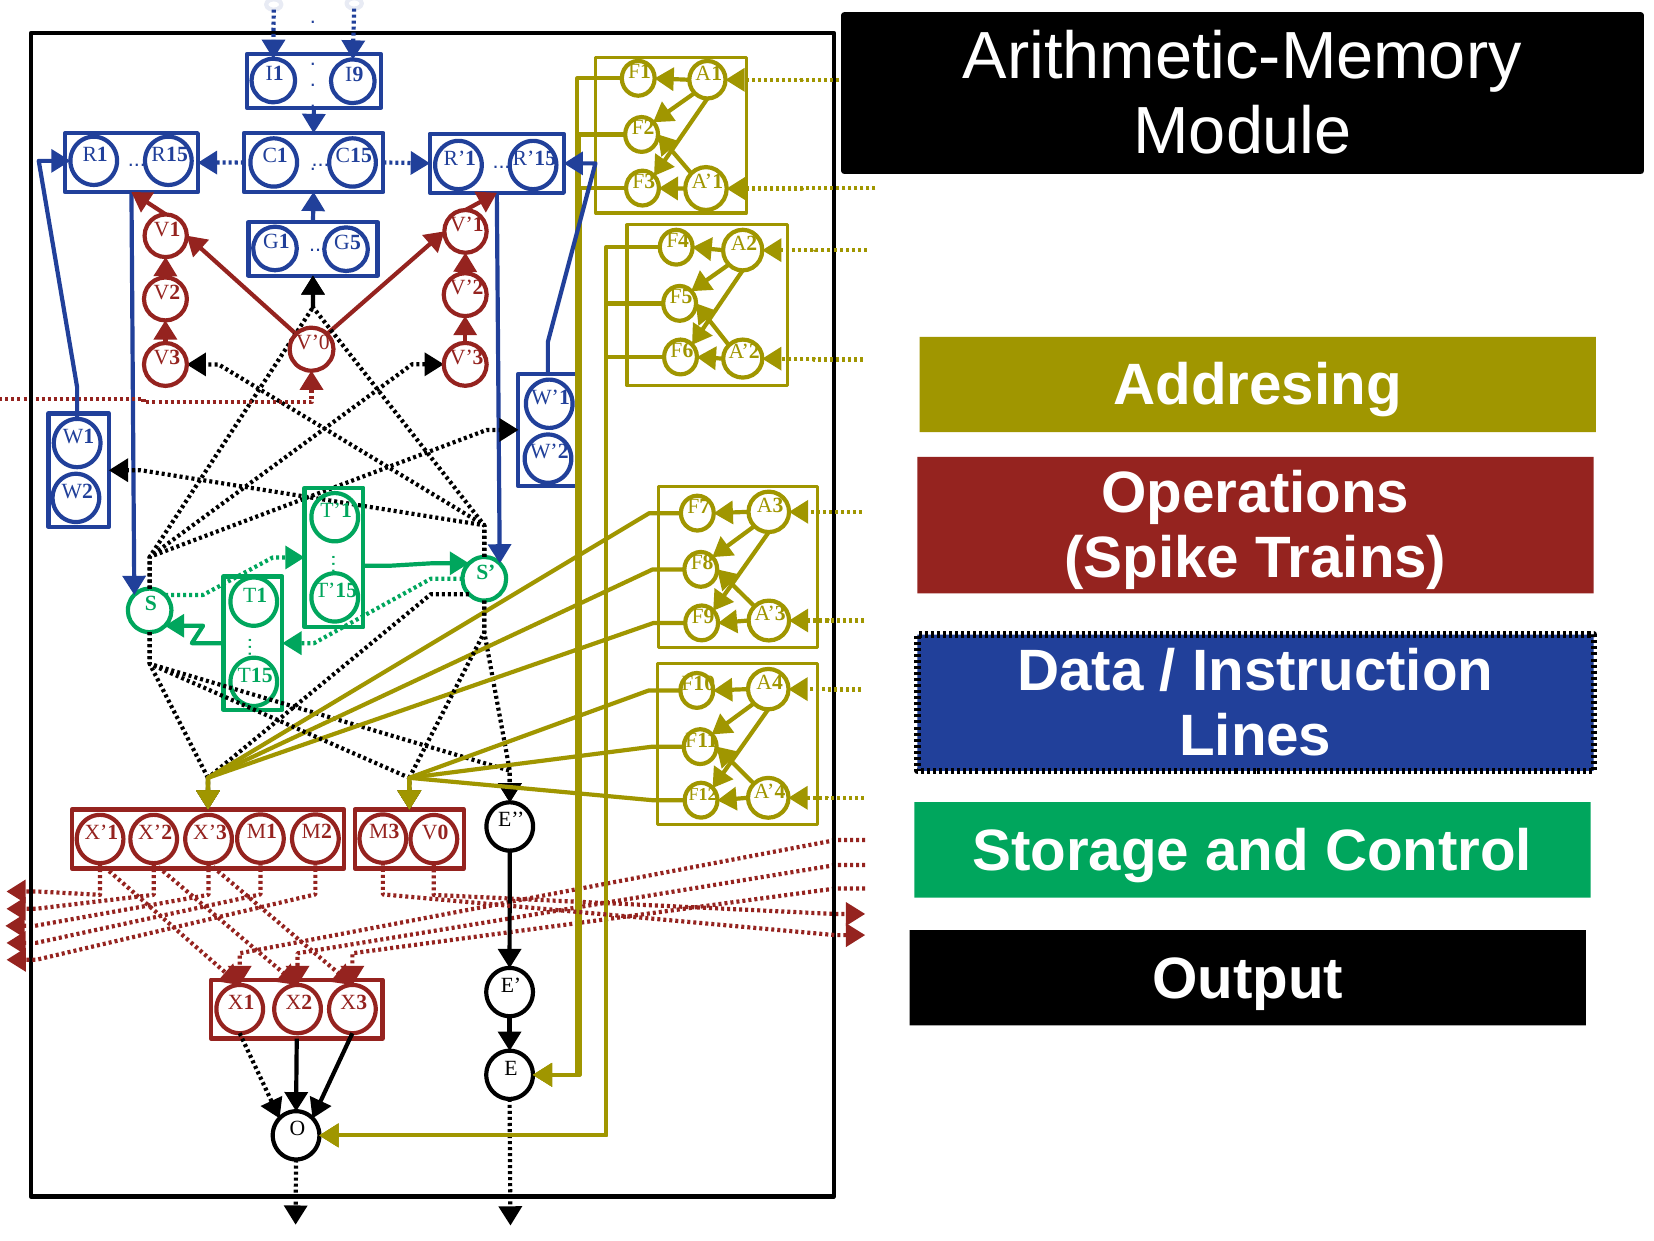

...
# Arithmetic-Memory Module
...
I1
I9
F1
A1
F2
R1
R15
...
...
C1
C15
...
R’1
R’15
A’1
F3
V’1
V1
...
G1
G5
F4
A2
V’2
V2
F5
V’0
Addresing
F6
A’2
V’3
V3
W’1
W1
W’2
Operations
(Spike Trains)
W2
A3
T’1
F7
…
F8
S’
T’15
T1
S
A’3
F9
…
Data / Instruction
Lines
T15
A4
F10
F11
A’4
F12
Storage and Control
E’’
M1
M2
M3
X’1
X’2
X’3
V0
Output
E’
X1
X2
X3
E
O